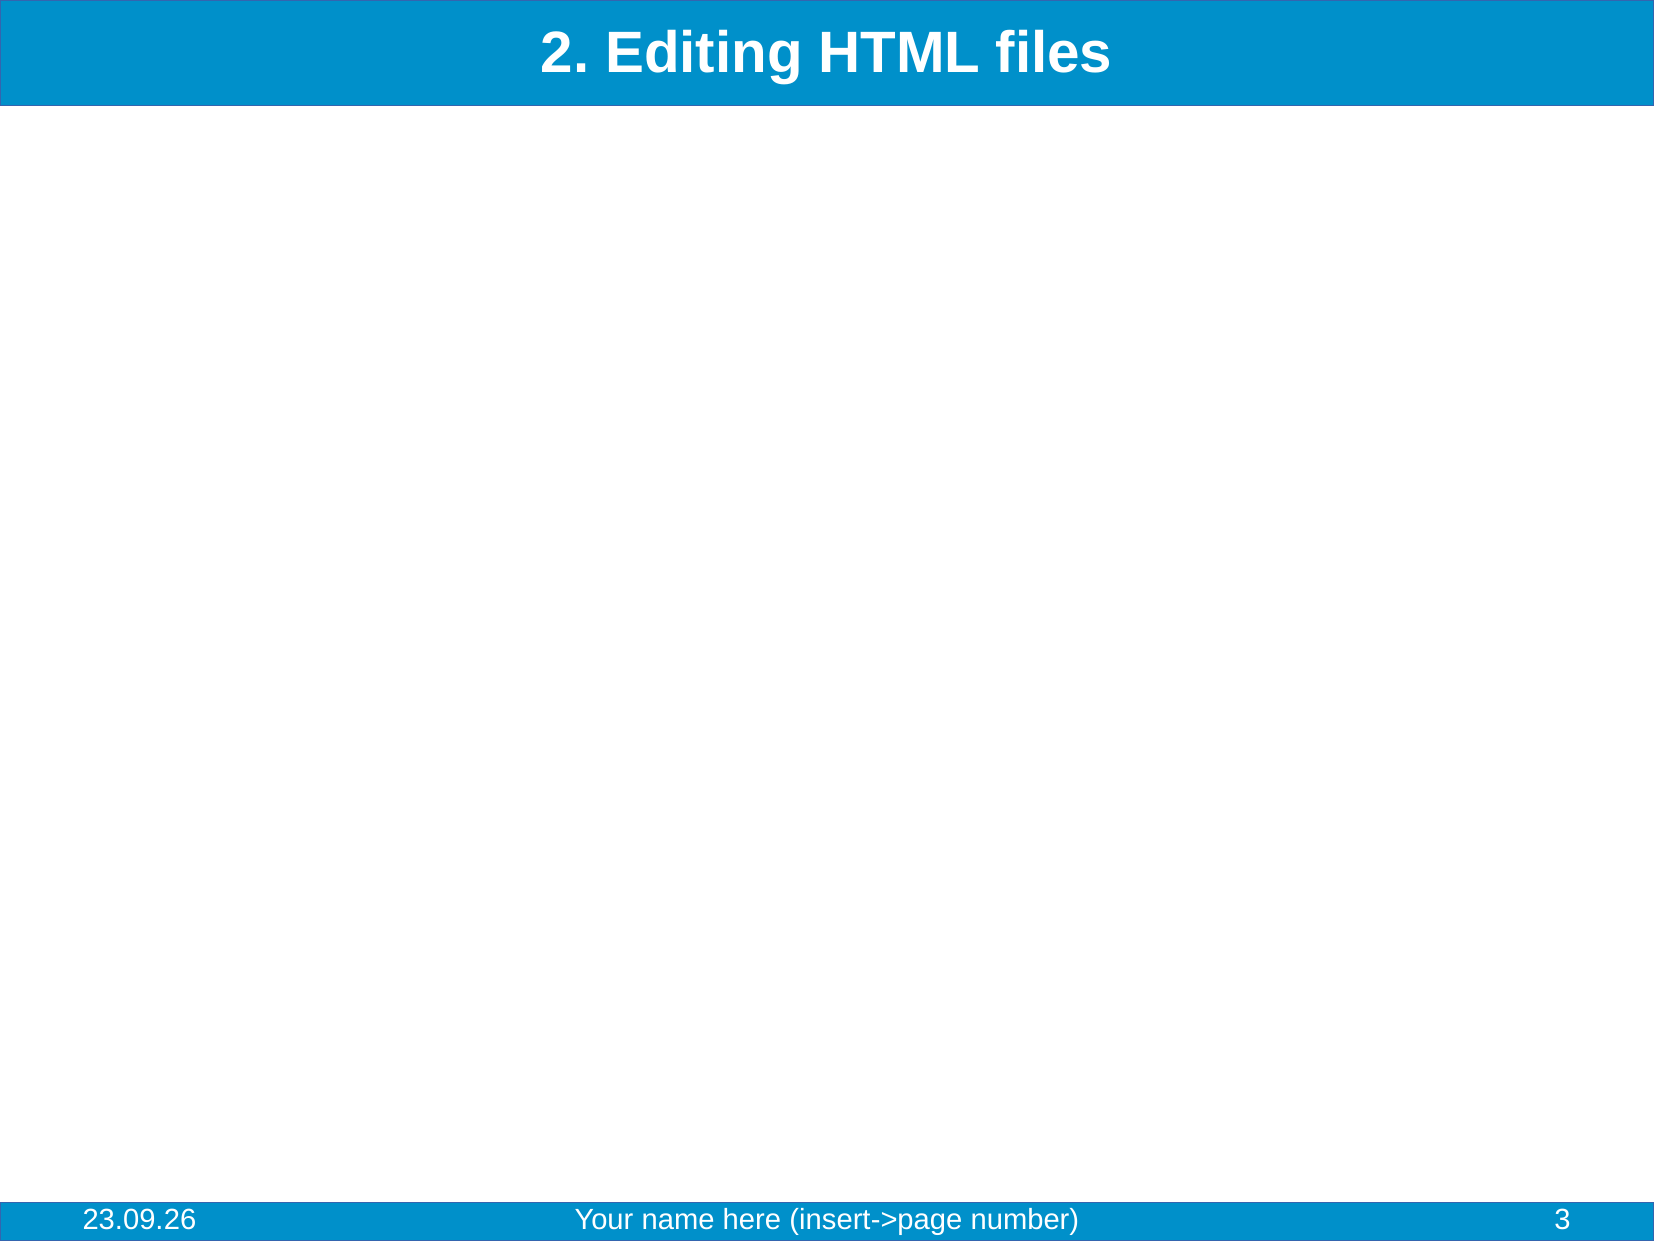

# 2. Editing HTML files
Your name here (insert->page number)
3